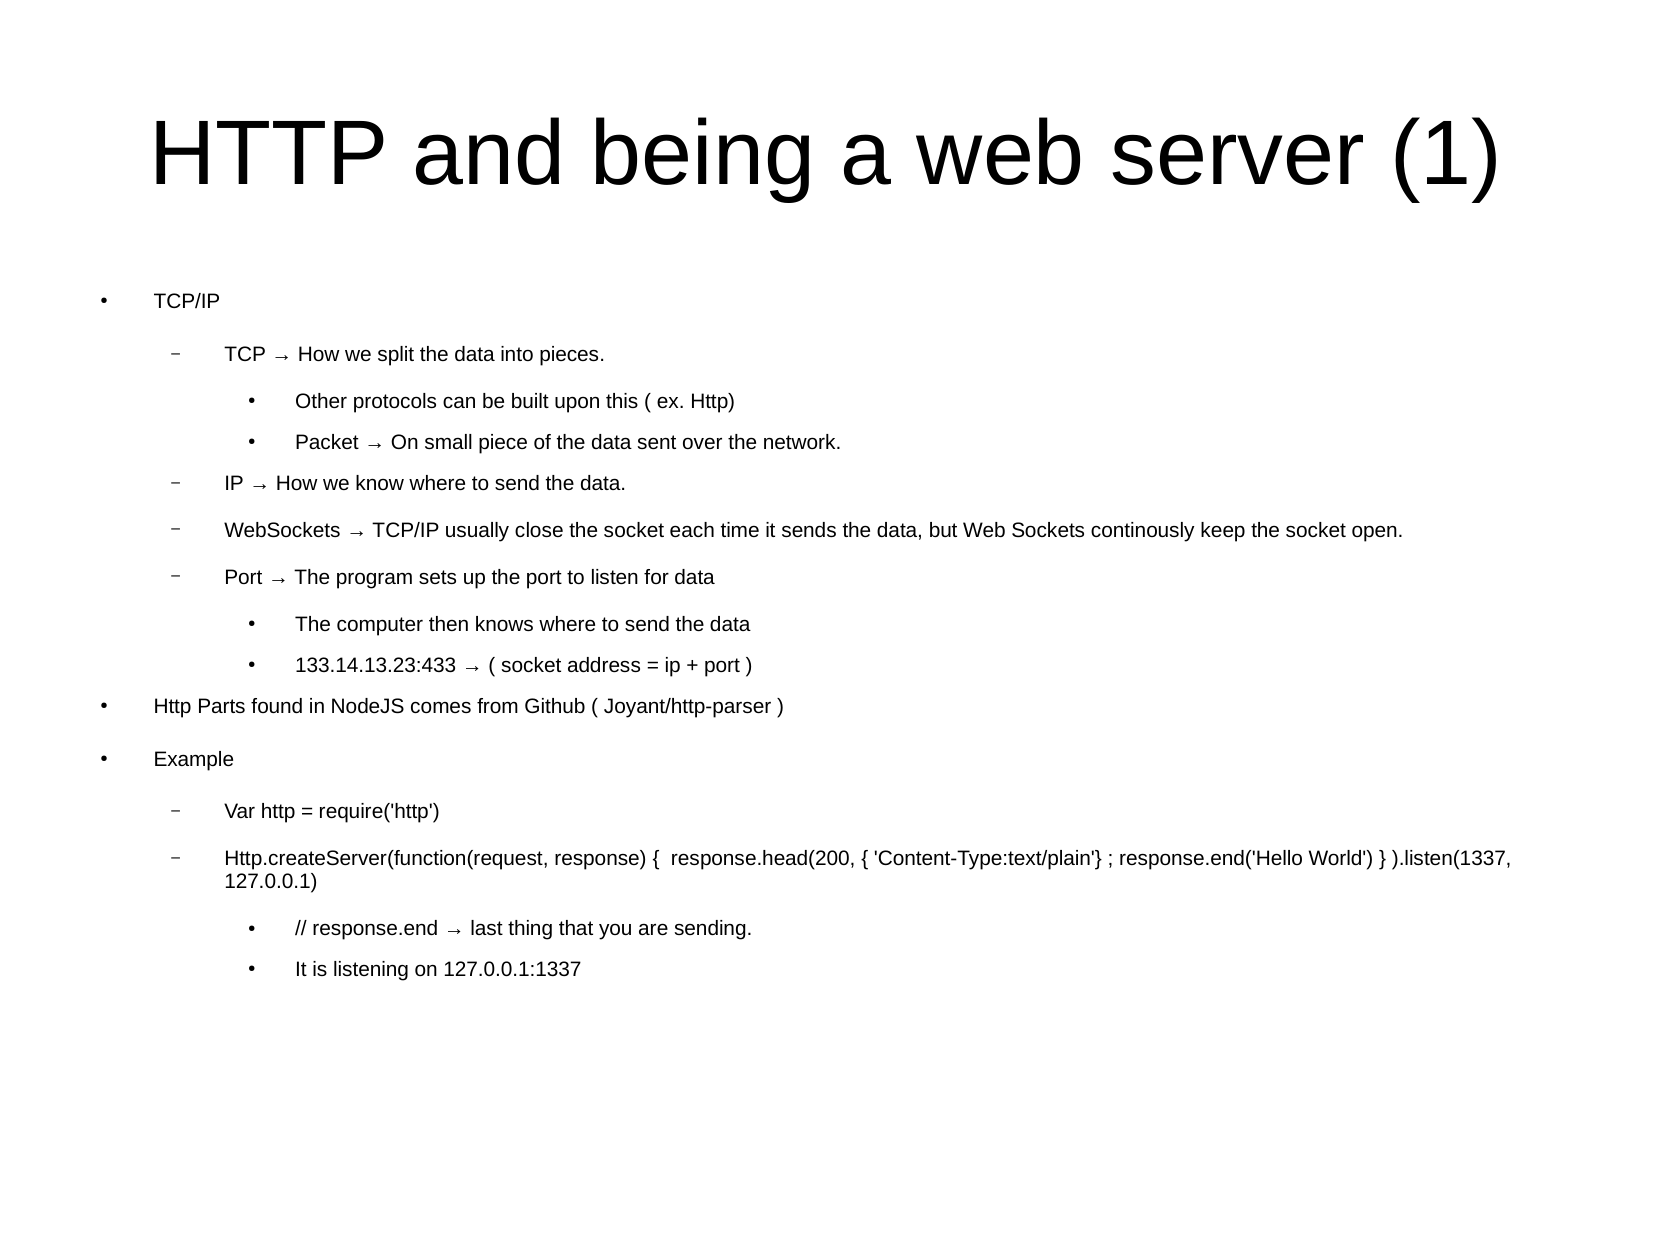

# HTTP and being a web server (1)
TCP/IP
TCP → How we split the data into pieces.
Other protocols can be built upon this ( ex. Http)
Packet → On small piece of the data sent over the network.
IP → How we know where to send the data.
WebSockets → TCP/IP usually close the socket each time it sends the data, but Web Sockets continously keep the socket open.
Port → The program sets up the port to listen for data
The computer then knows where to send the data
133.14.13.23:433 → ( socket address = ip + port )
Http Parts found in NodeJS comes from Github ( Joyant/http-parser )
Example
Var http = require('http')
Http.createServer(function(request, response) { response.head(200, { 'Content-Type:text/plain'} ; response.end('Hello World') } ).listen(1337, 127.0.0.1)
// response.end → last thing that you are sending.
It is listening on 127.0.0.1:1337